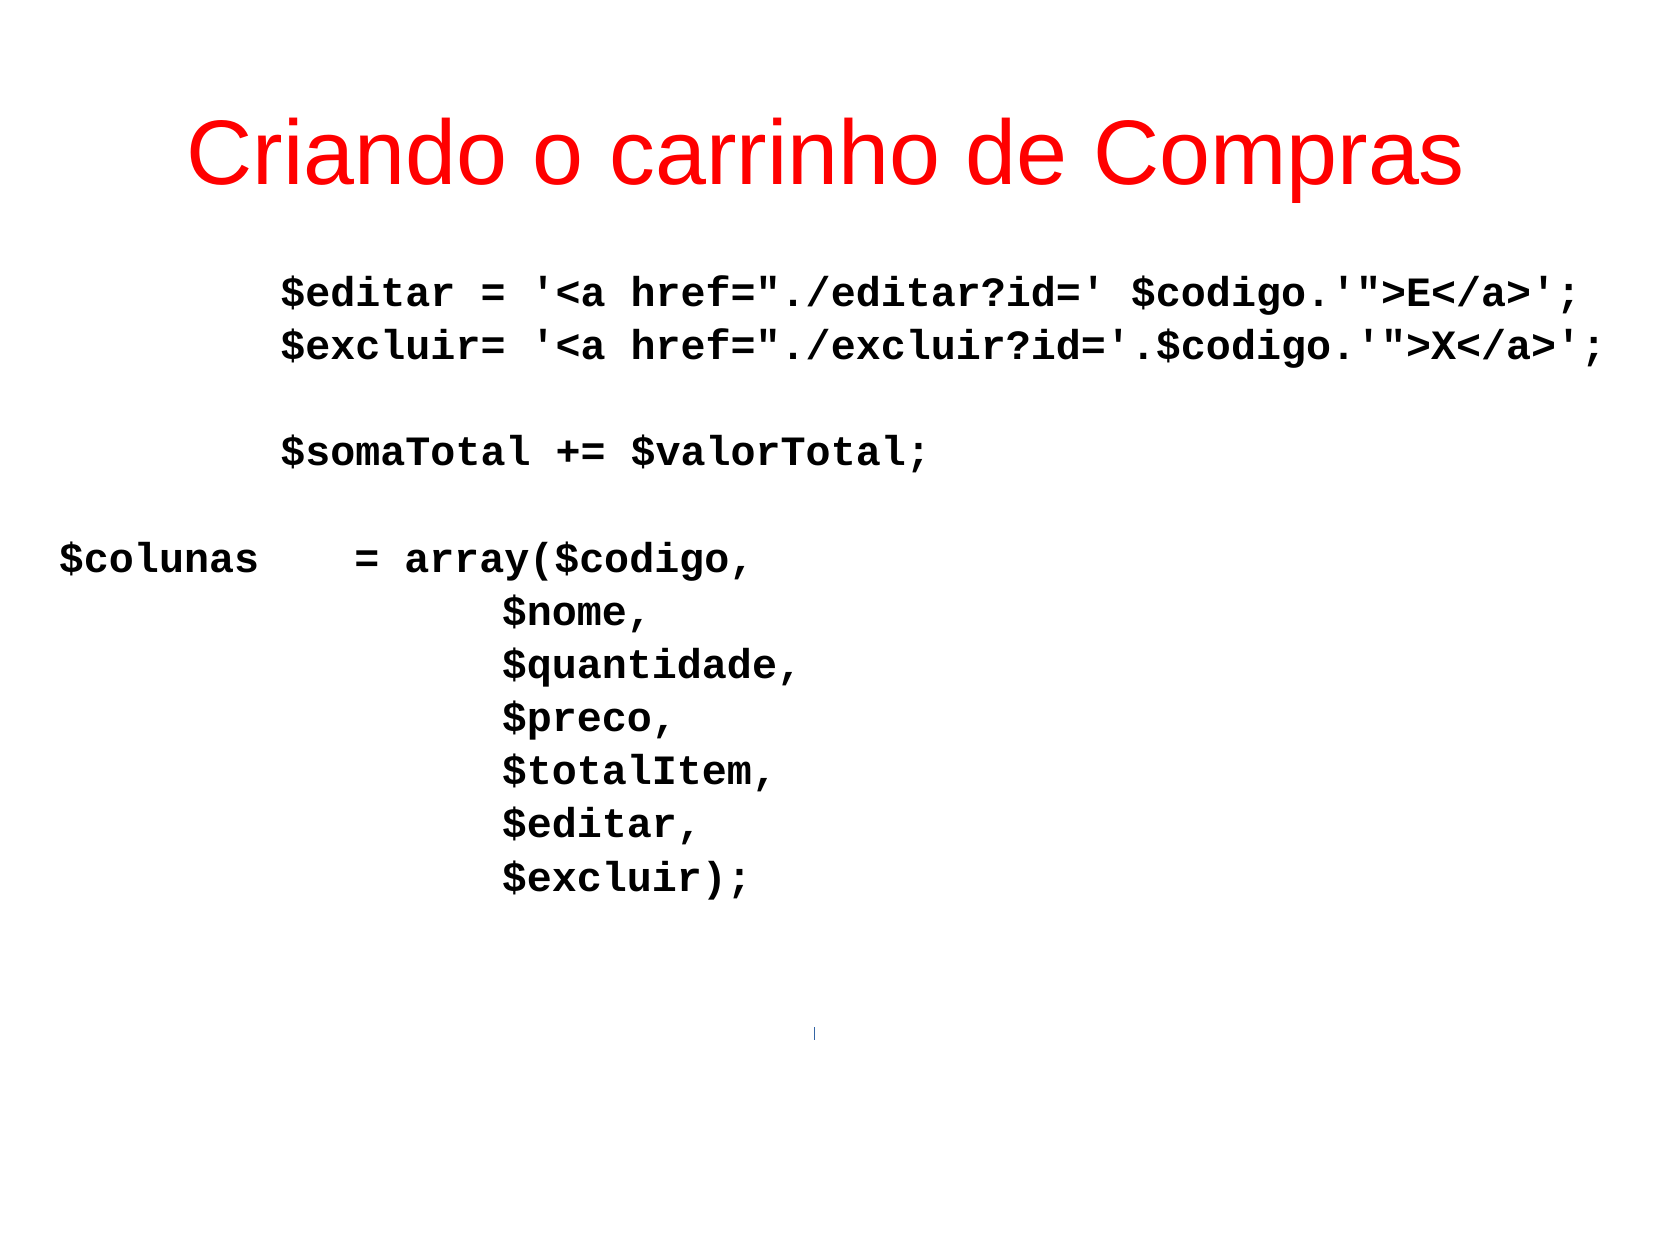

# Criando o carrinho de Compras
 				$editar = '<a href="./editar?id=' $codigo.'">E</a>';
 				$excluir= '<a href="./excluir?id='.$codigo.'">X</a>';
 				$somaTotal += $valorTotal;
$colunas		= array($codigo,
 							$nome,
 							$quantidade,
 							$preco,
 							$totalItem,
 							$editar,
 							$excluir);